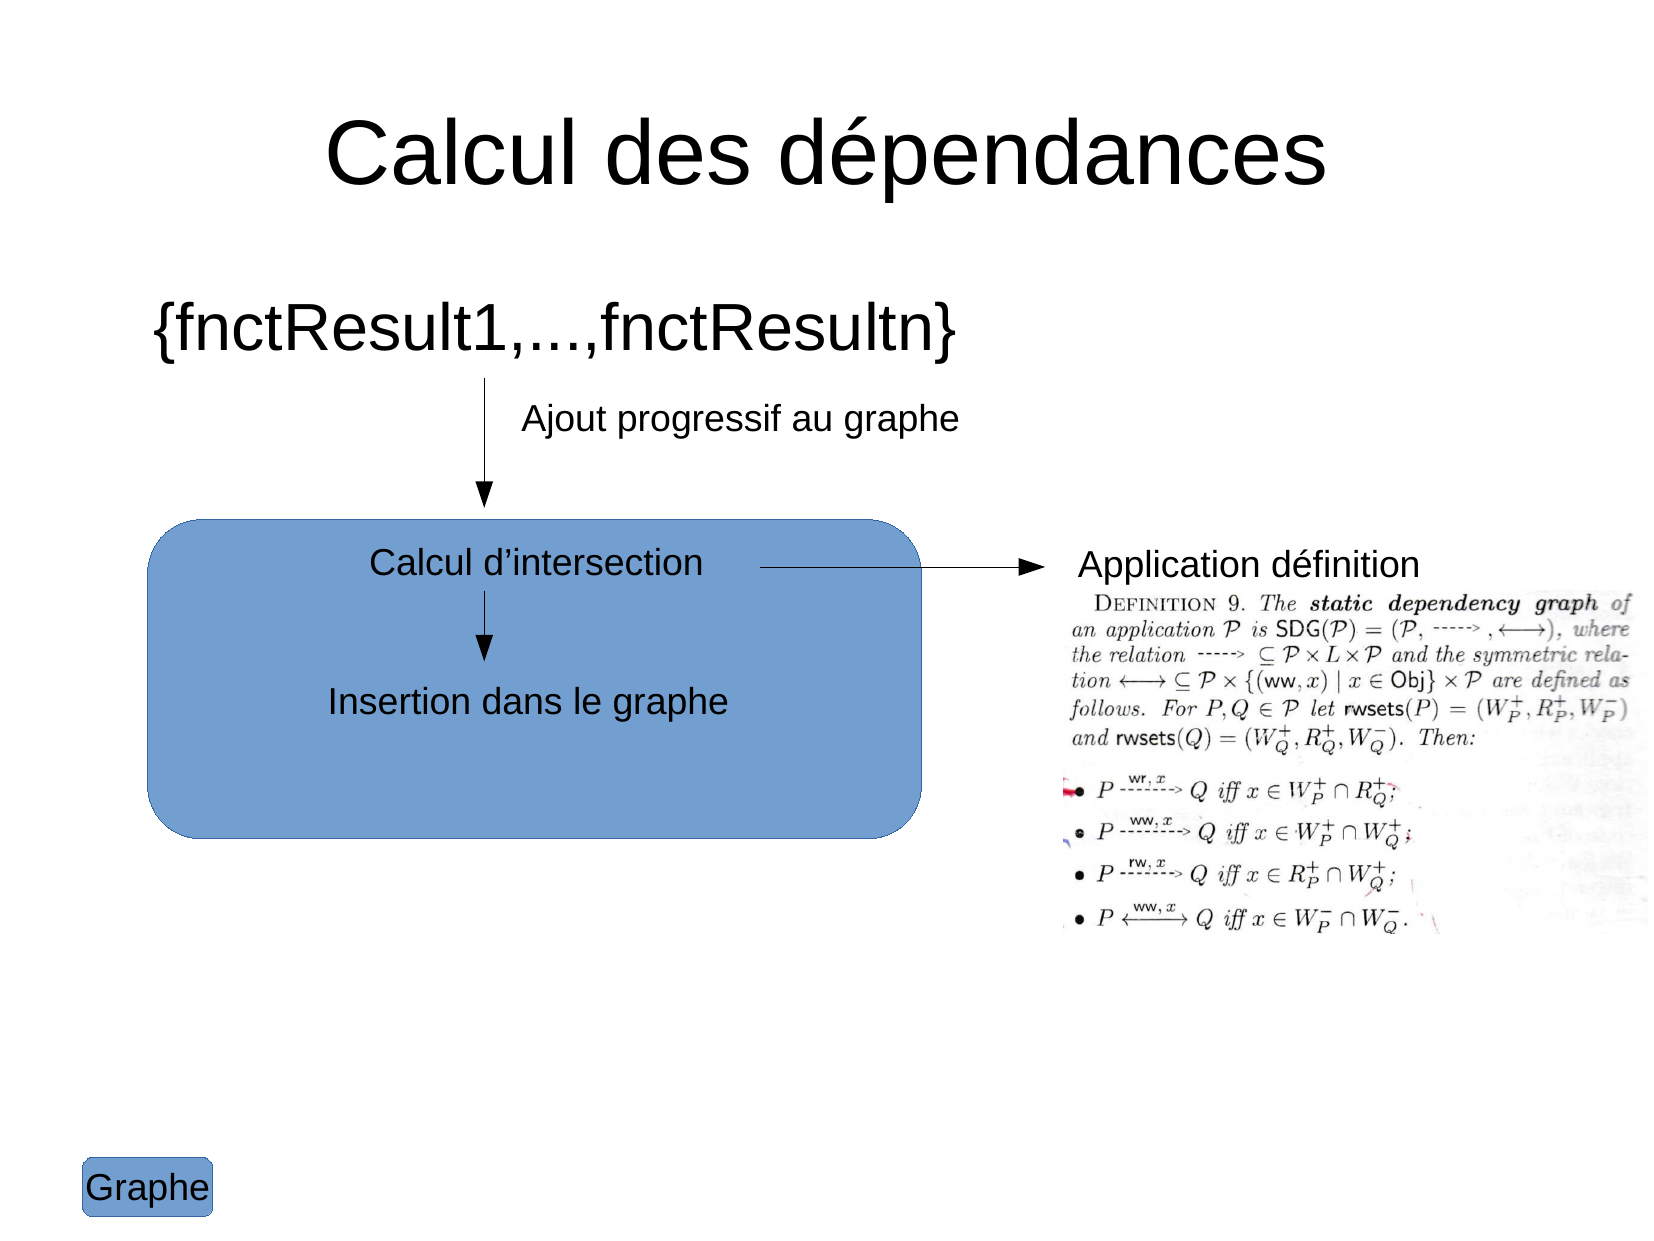

# Calcul des dépendances
{fnctResult1,...,fnctResultn}
Ajout progressif au graphe
Calcul d’intersection
Application définition
Insertion dans le graphe
Graphe